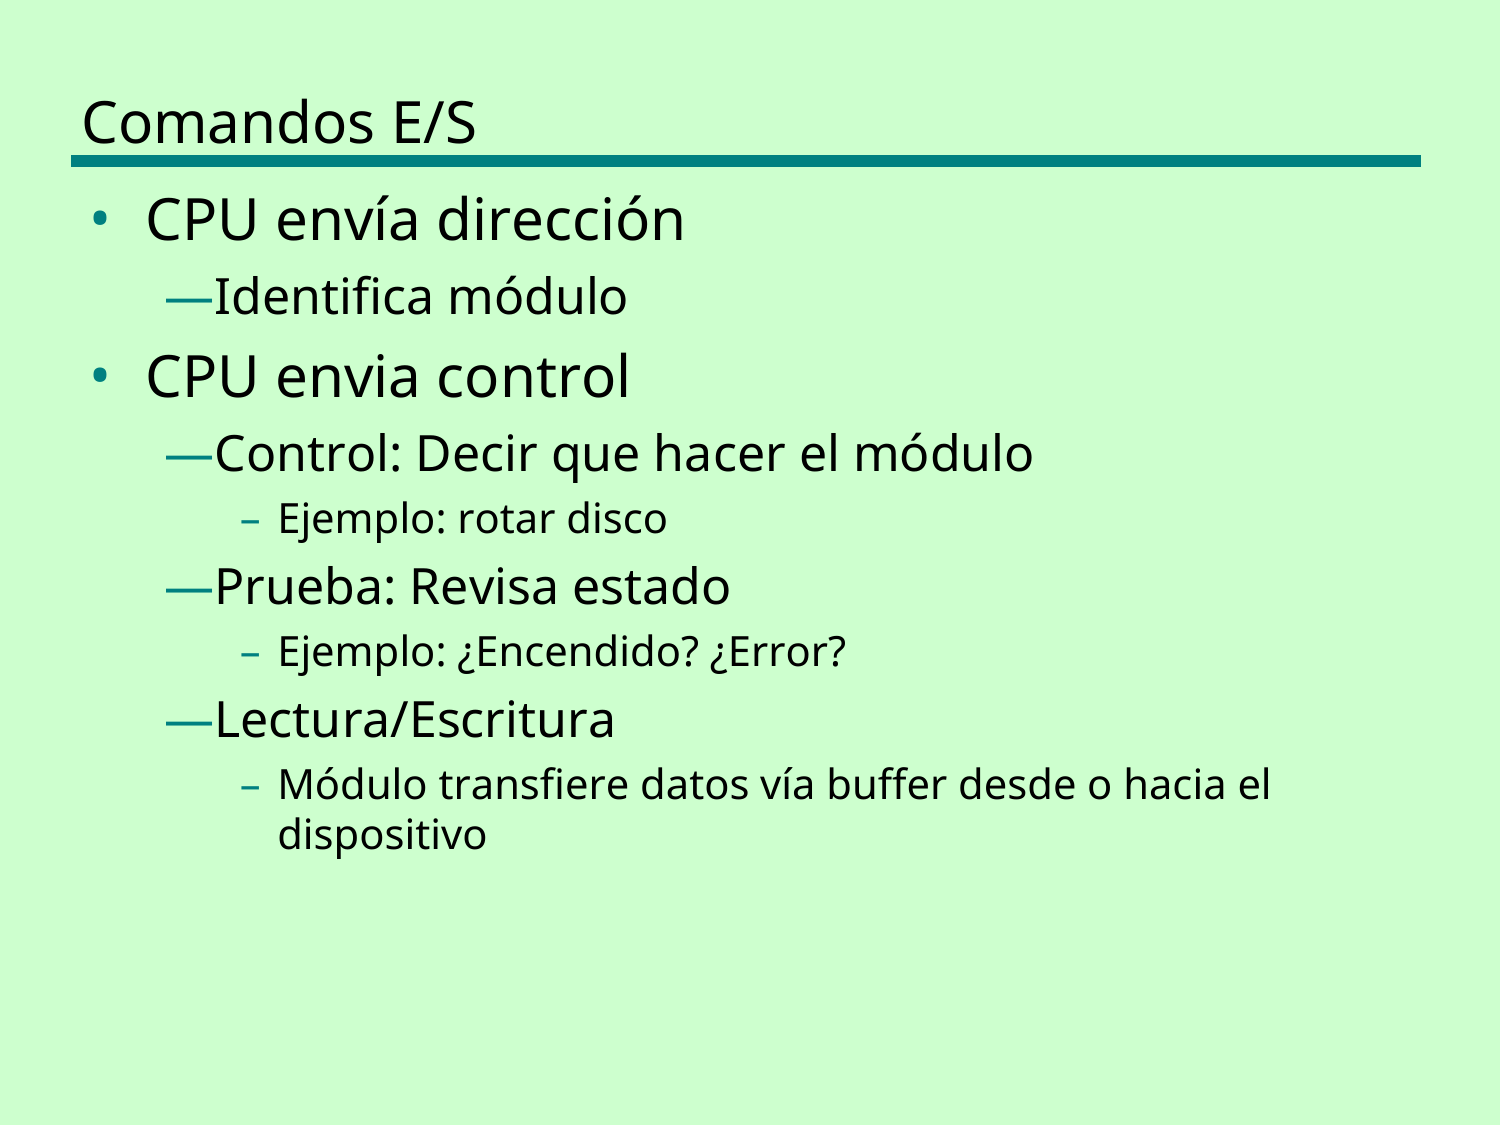

# Comandos E/S
CPU envía dirección
Identifica módulo
CPU envia control
Control: Decir que hacer el módulo
Ejemplo: rotar disco
Prueba: Revisa estado
Ejemplo: ¿Encendido? ¿Error?
Lectura/Escritura
Módulo transfiere datos vía buffer desde o hacia el dispositivo